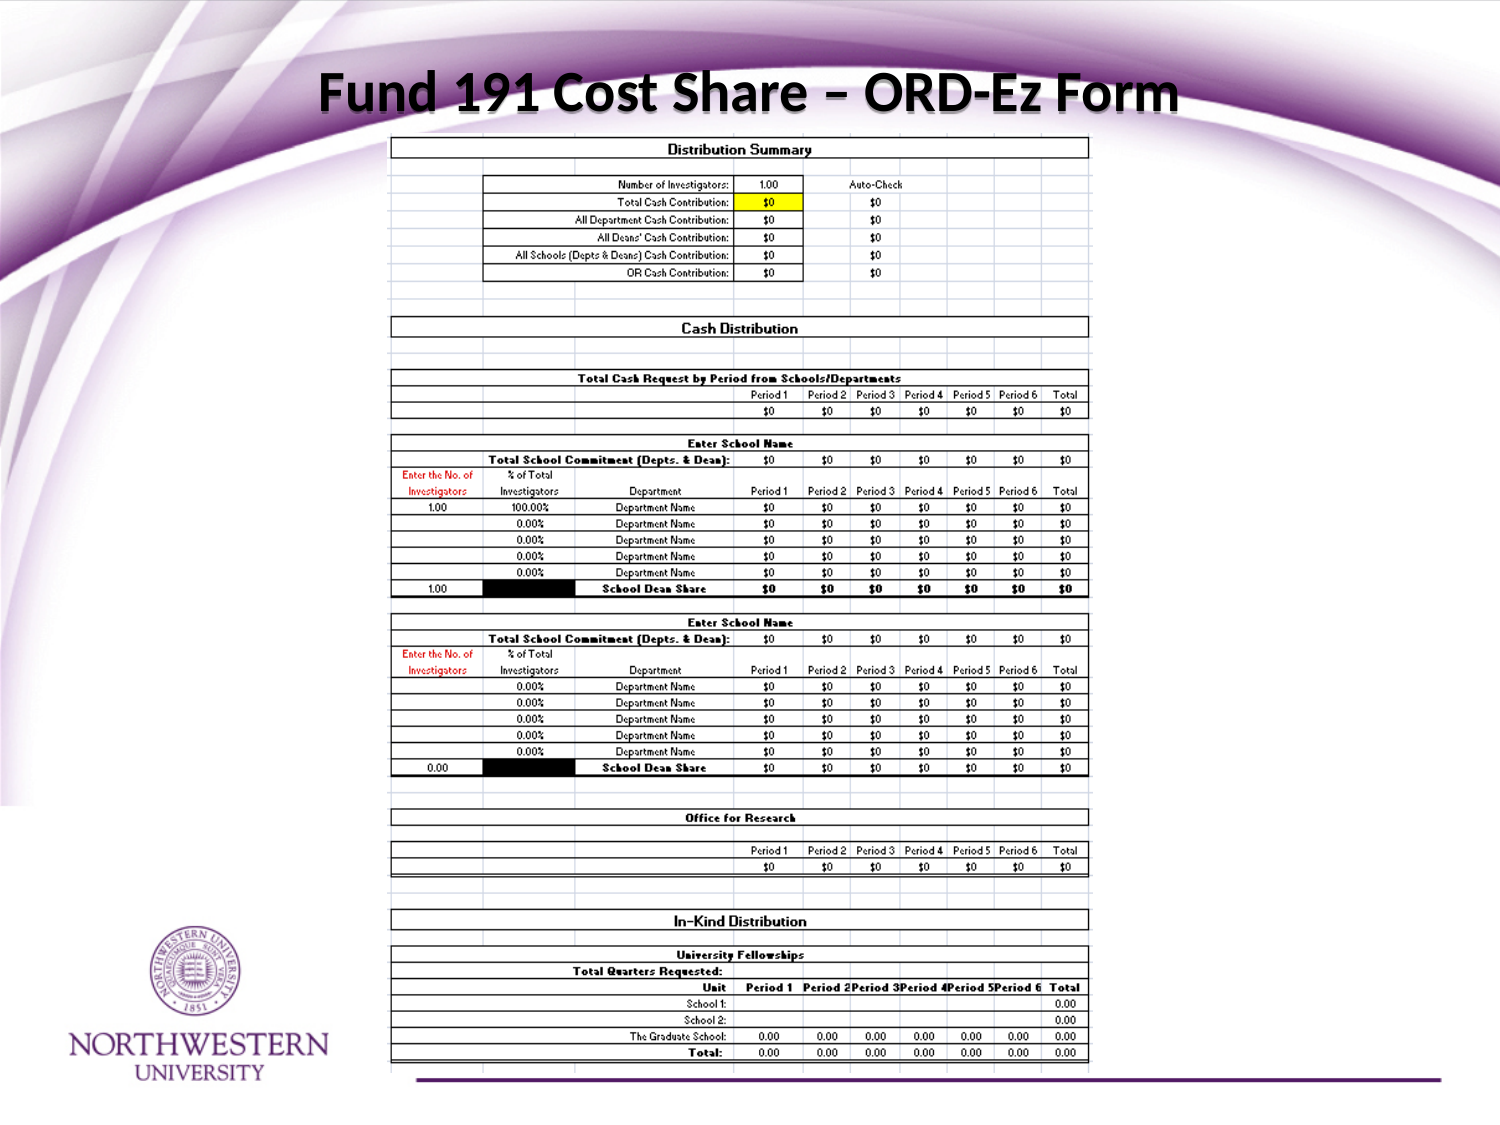

# Fund 191 Cost Share – ORD-Ez Form